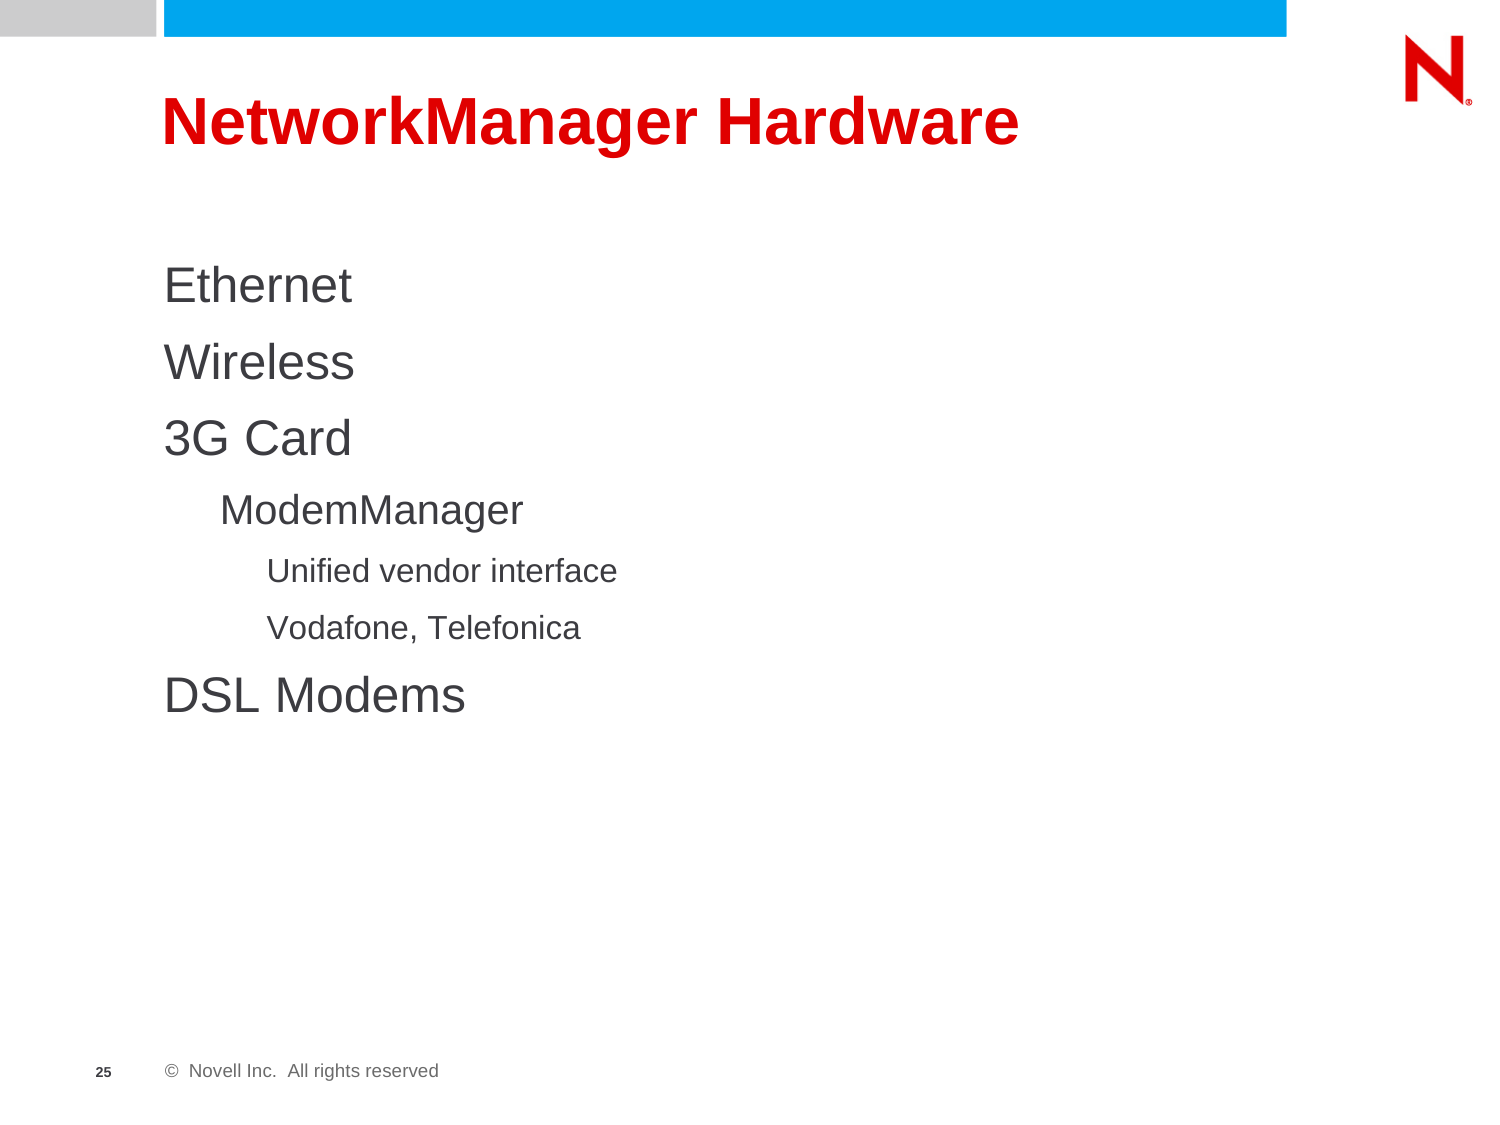

# NetworkManager Hardware
Ethernet
Wireless
3G Card
ModemManager
Unified vendor interface
Vodafone, Telefonica
DSL Modems